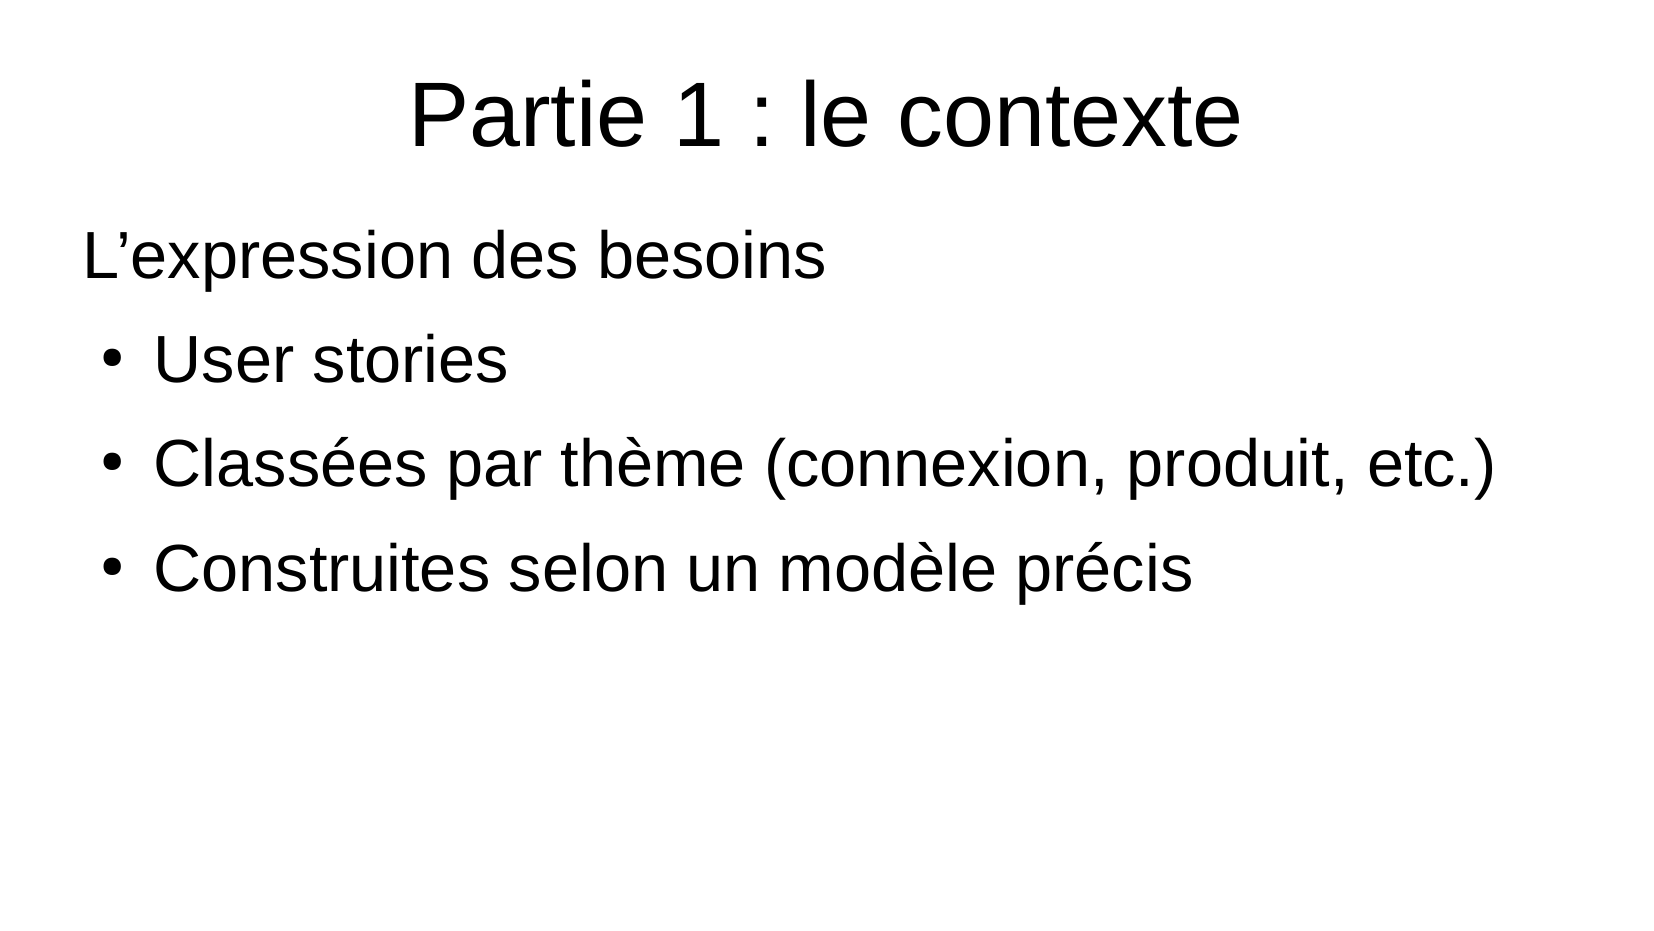

# Partie 1 : le contexte
L’expression des besoins
User stories
Classées par thème (connexion, produit, etc.)
Construites selon un modèle précis